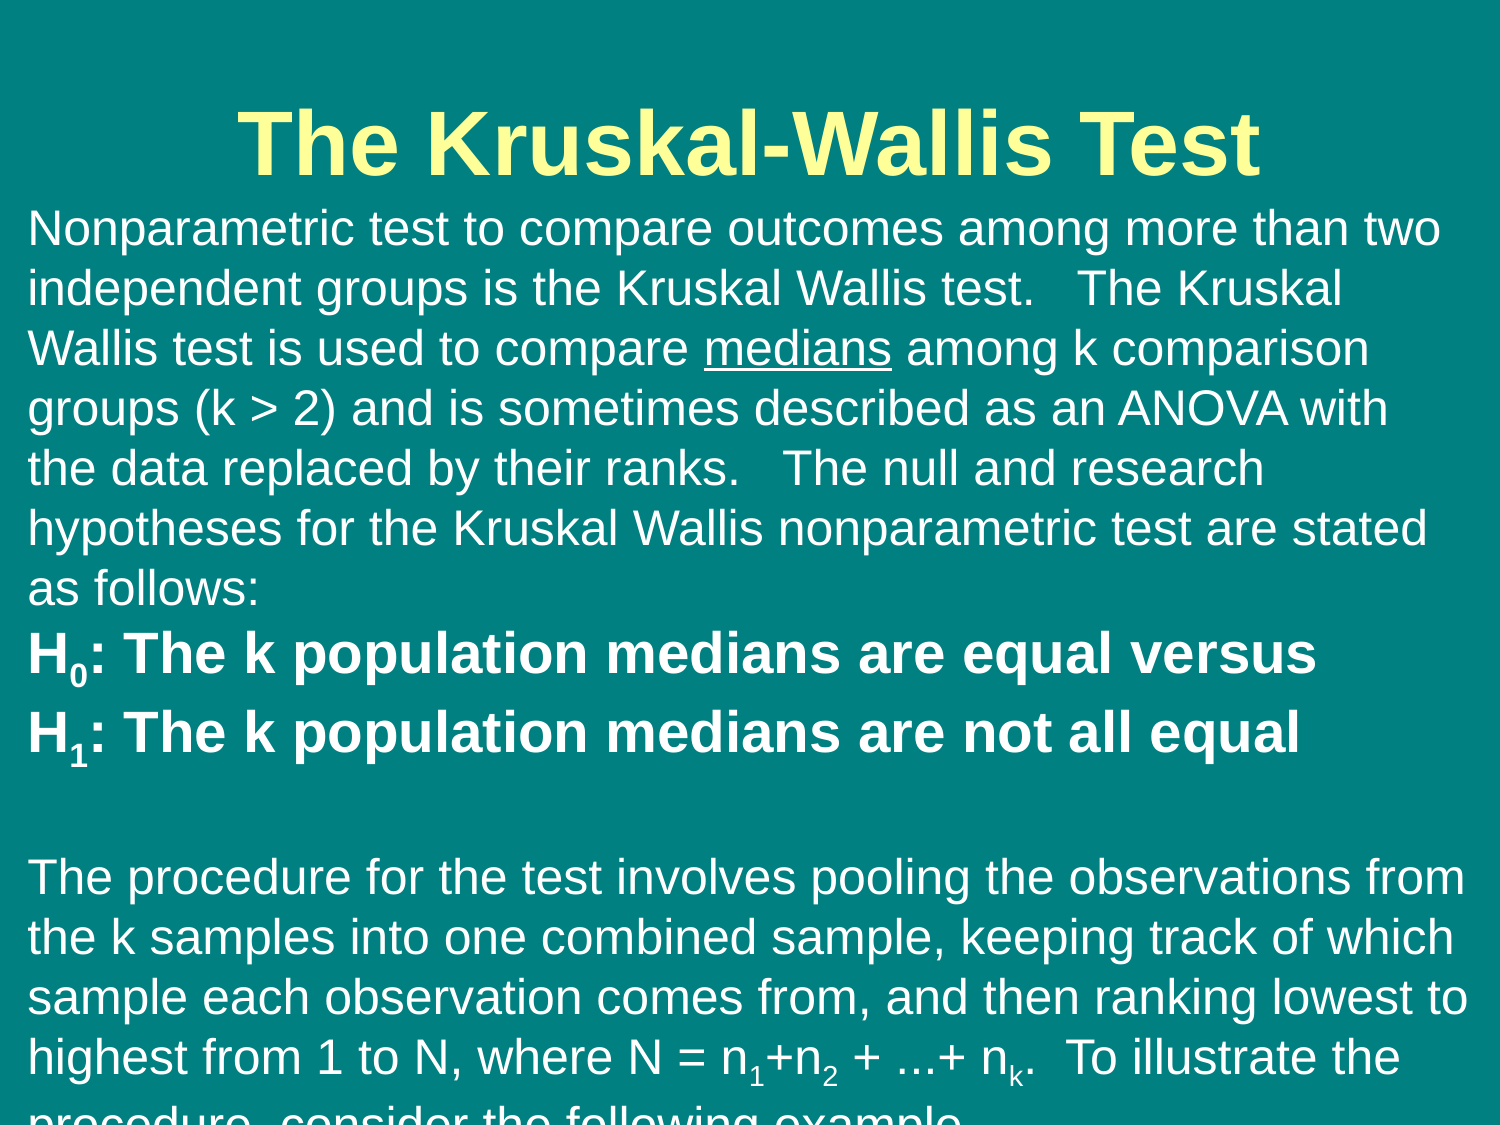

# The Kruskal-Wallis Test
Nonparametric test to compare outcomes among more than two independent groups is the Kruskal Wallis test.   The Kruskal Wallis test is used to compare medians among k comparison groups (k > 2) and is sometimes described as an ANOVA with the data replaced by their ranks.   The null and research hypotheses for the Kruskal Wallis nonparametric test are stated as follows:
H0: The k population medians are equal versus
H1: The k population medians are not all equal
The procedure for the test involves pooling the observations from the k samples into one combined sample, keeping track of which sample each observation comes from, and then ranking lowest to highest from 1 to N, where N = n1+n2 + ...+ nk.  To illustrate the procedure, consider the following example.